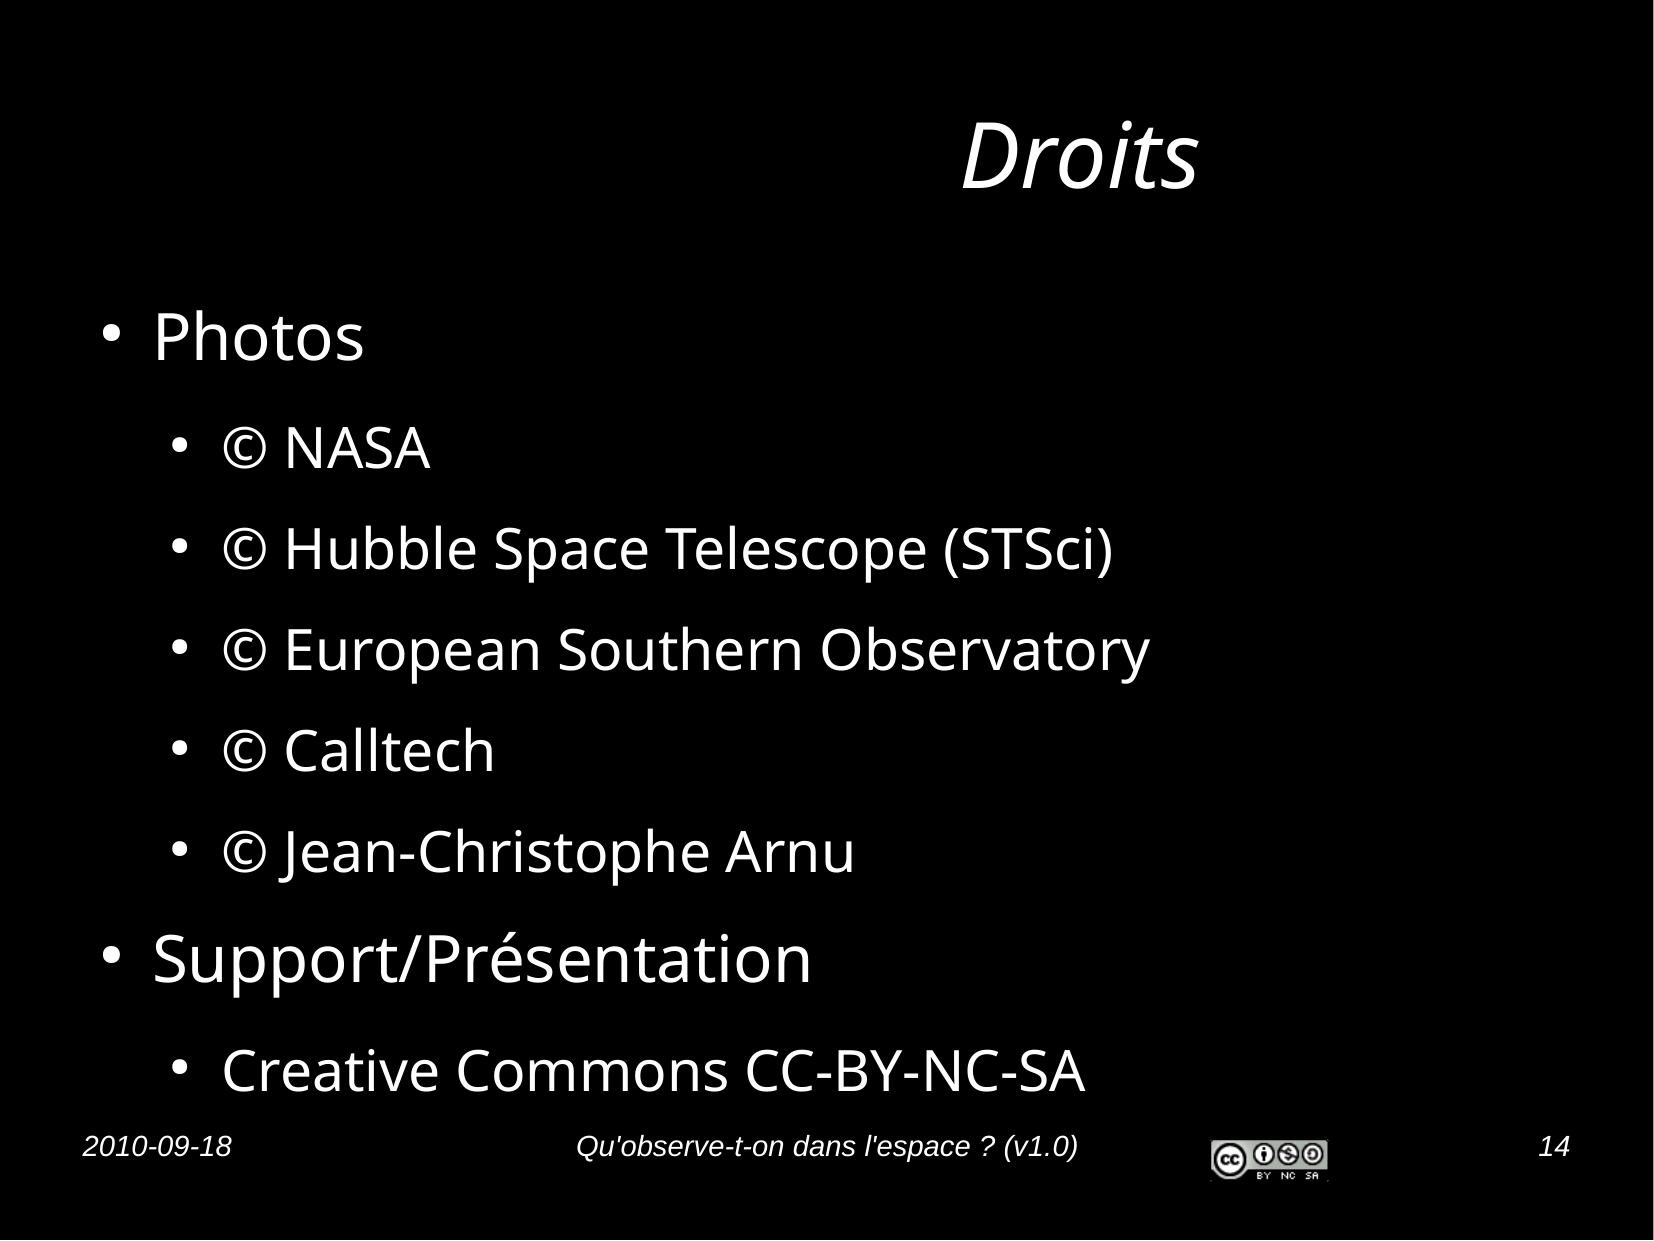

# Droits
Photos
© NASA
© Hubble Space Telescope (STSci)
© European Southern Observatory
© Calltech
© Jean-Christophe Arnu
Support/Présentation
Creative Commons CC-BY-NC-SA
2010-09-18
Qu'observe-t-on dans l'espace ? (v1.0)
14